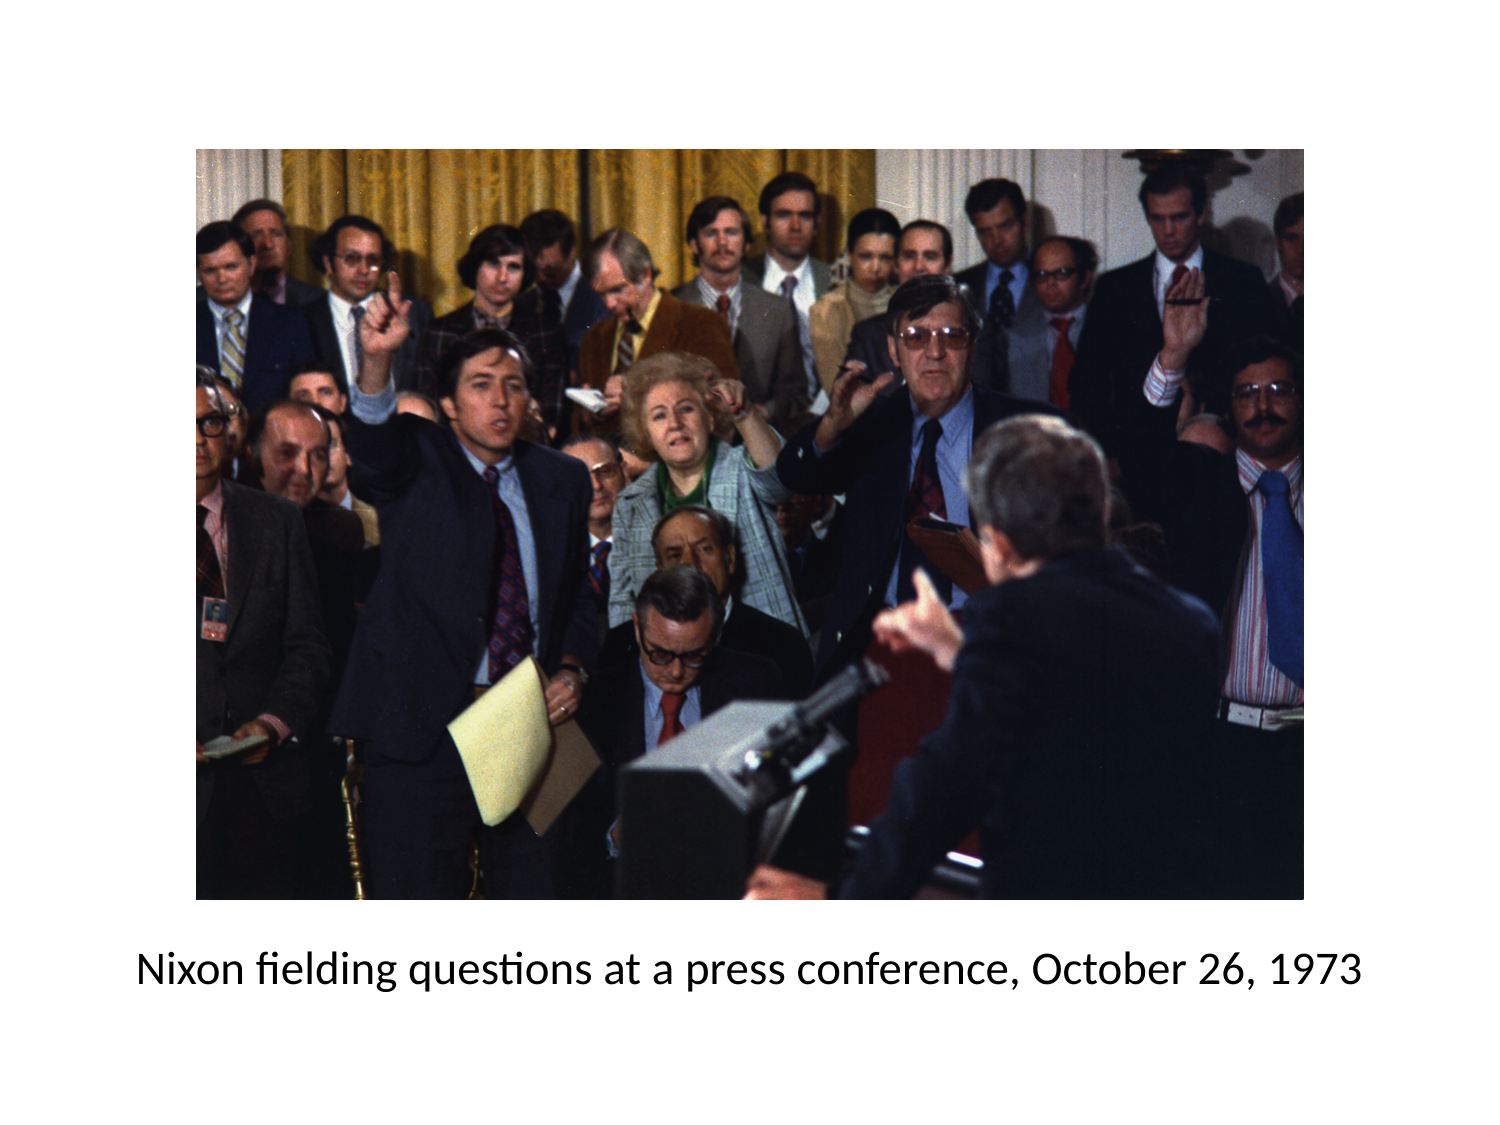

Nixon fielding questions at a press conference, October 26, 1973